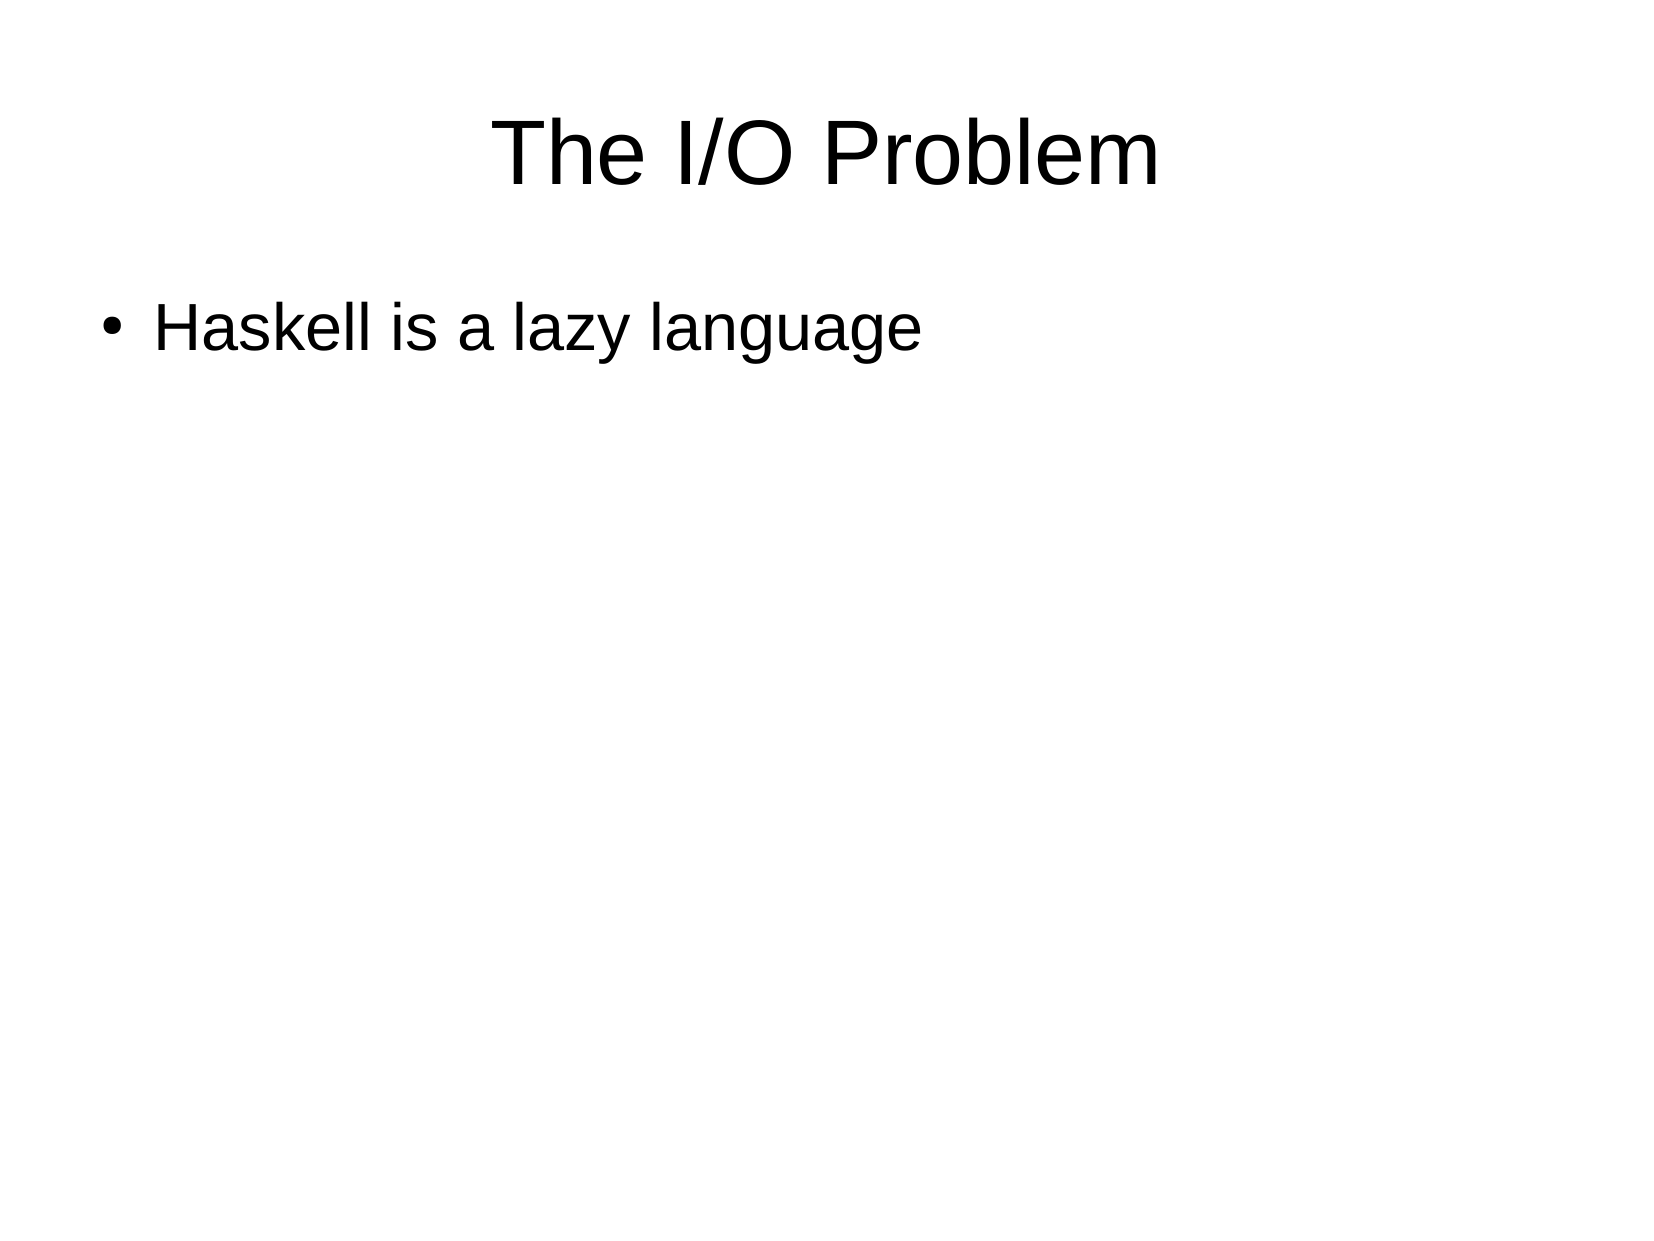

# The I/O Problem
Haskell is a lazy language